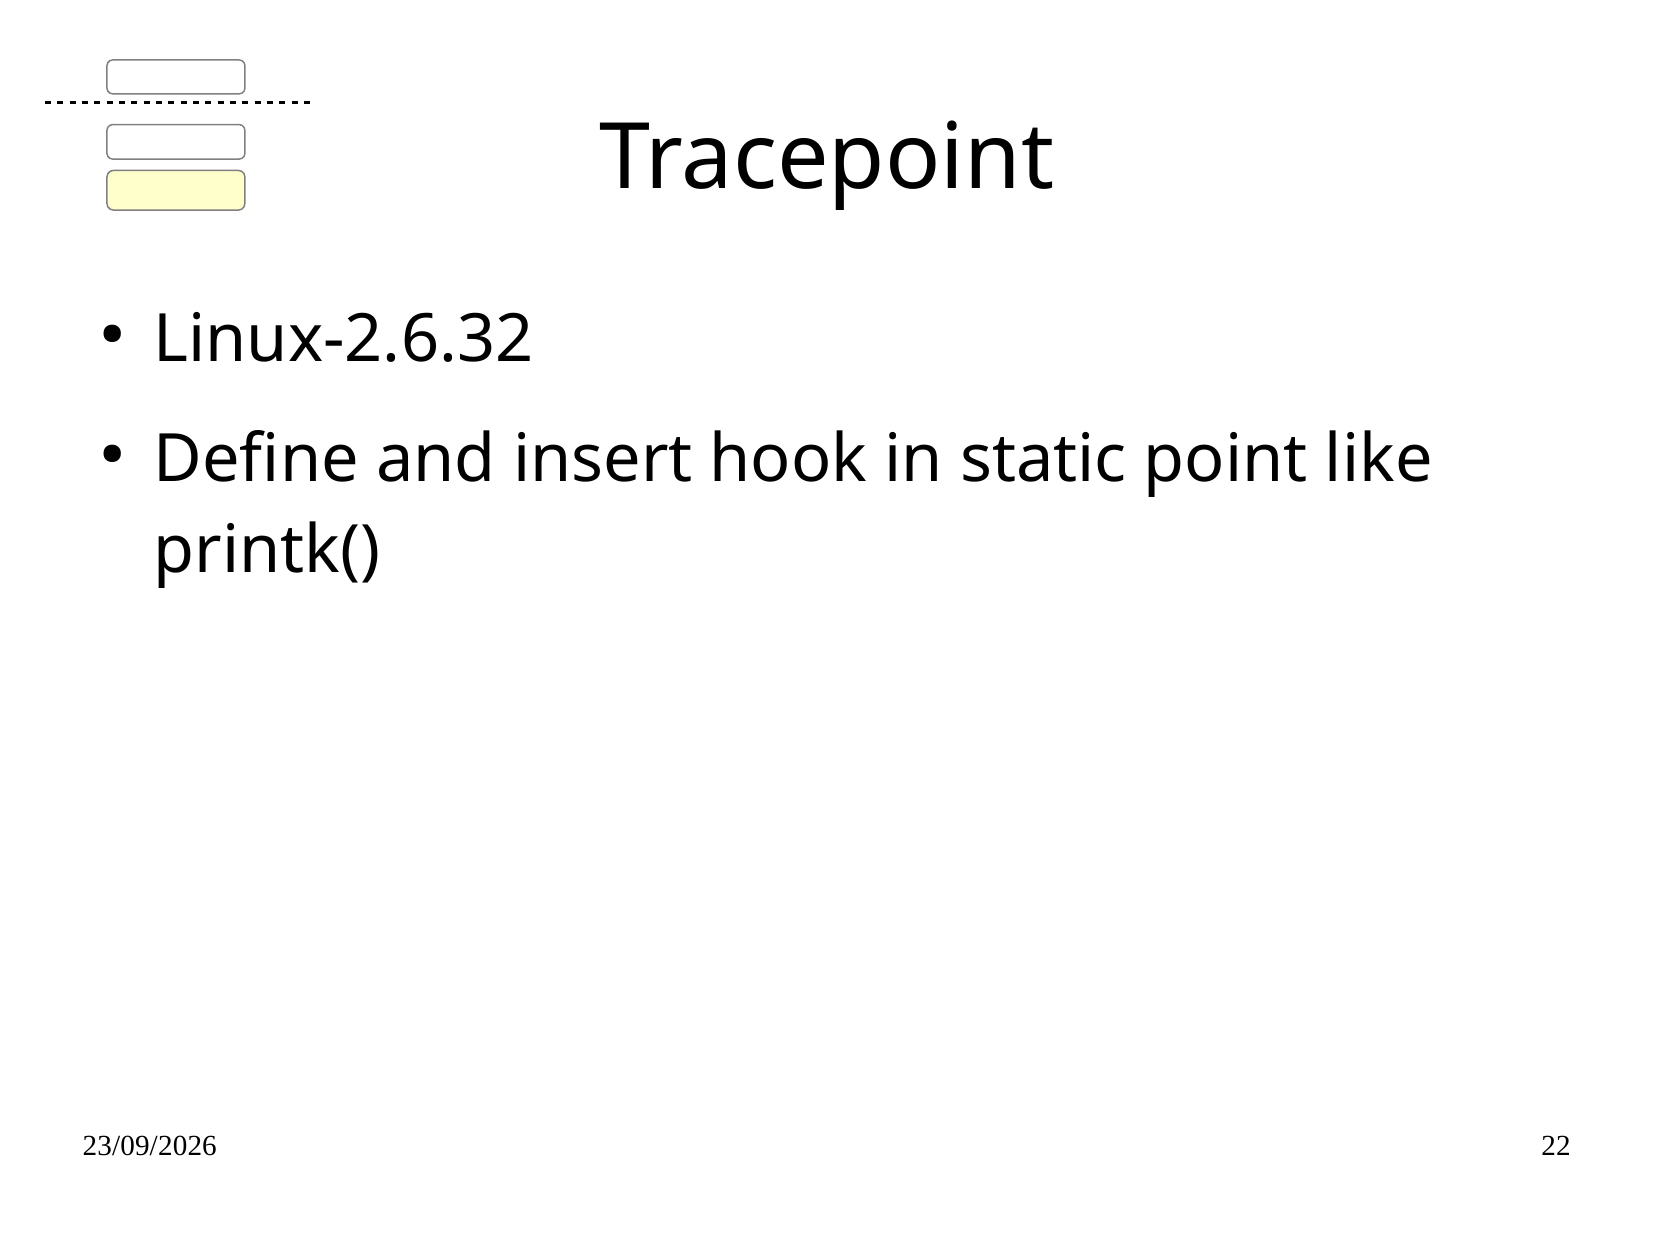

# Tracepoint
Linux-2.6.32
Define and insert hook in static point like printk()
22